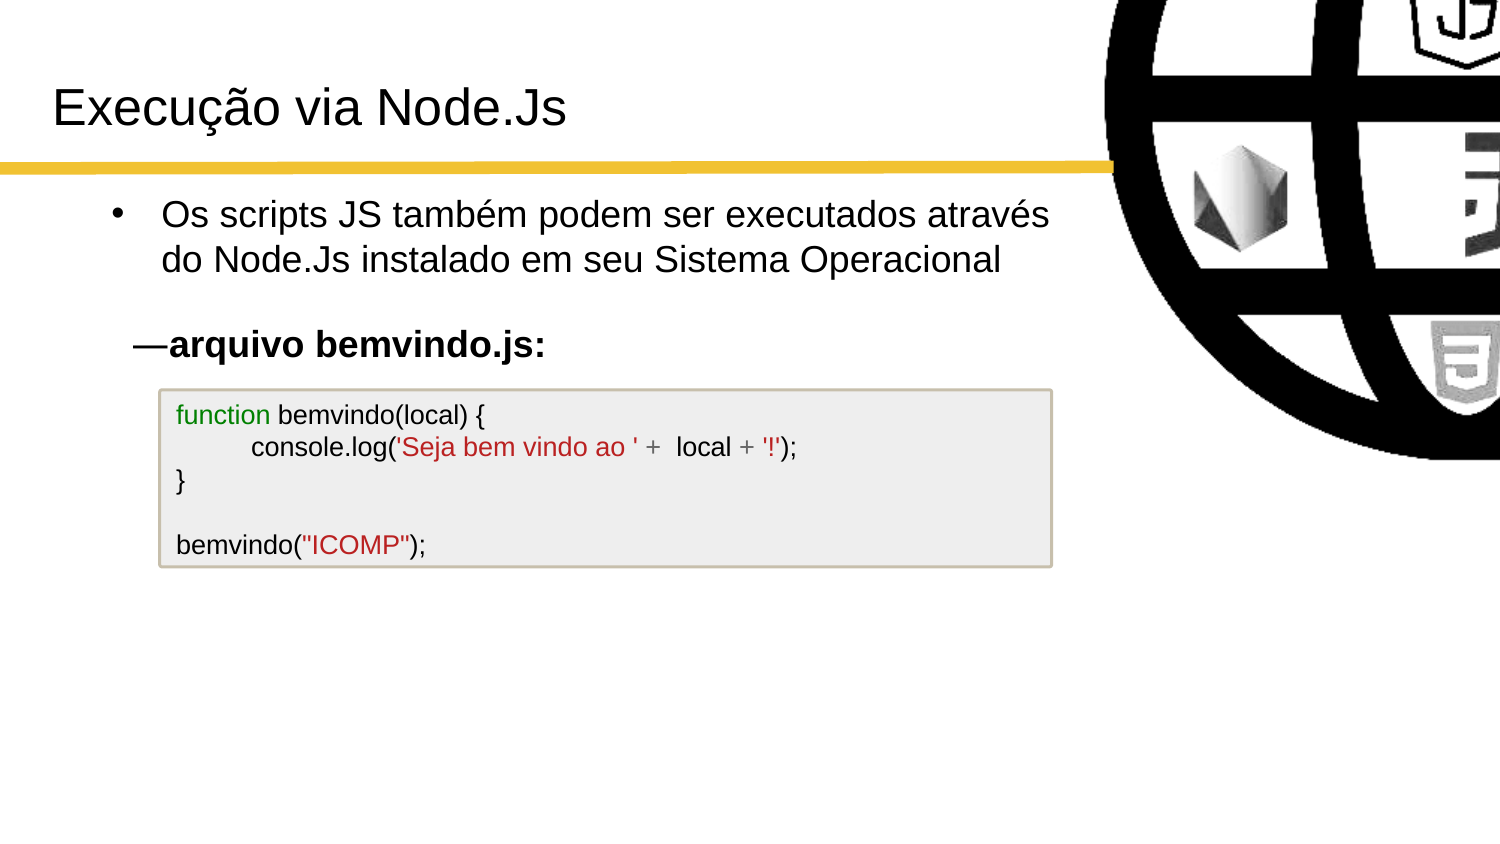

Execução via Node.Js
Os scripts JS também podem ser executados através do Node.Js instalado em seu Sistema Operacional
arquivo bemvindo.js:
function bemvindo(local) {
	console.log('Seja bem vindo ao ' + local + '!');
}
bemvindo("ICOMP");